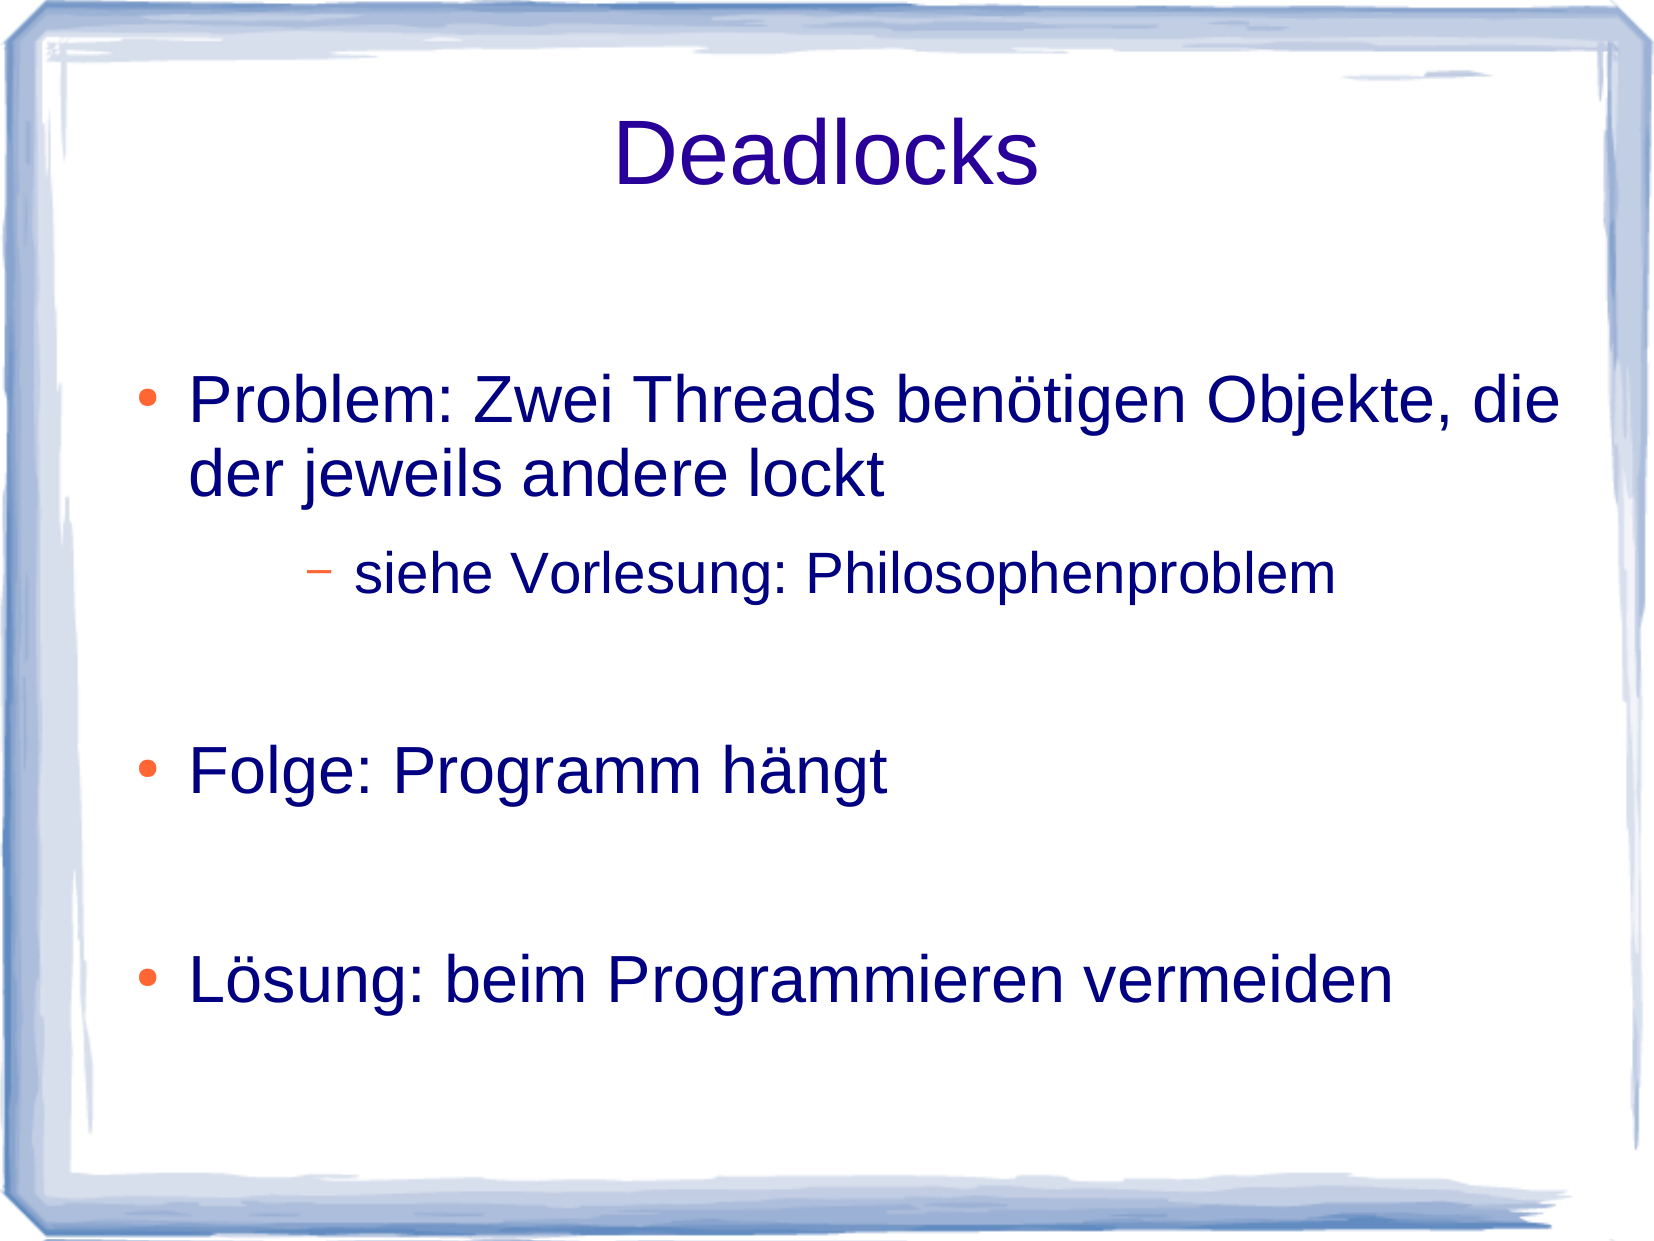

# Deadlocks
Problem: Zwei Threads benötigen Objekte, die der jeweils andere lockt
siehe Vorlesung: Philosophenproblem
Folge: Programm hängt
Lösung: beim Programmieren vermeiden